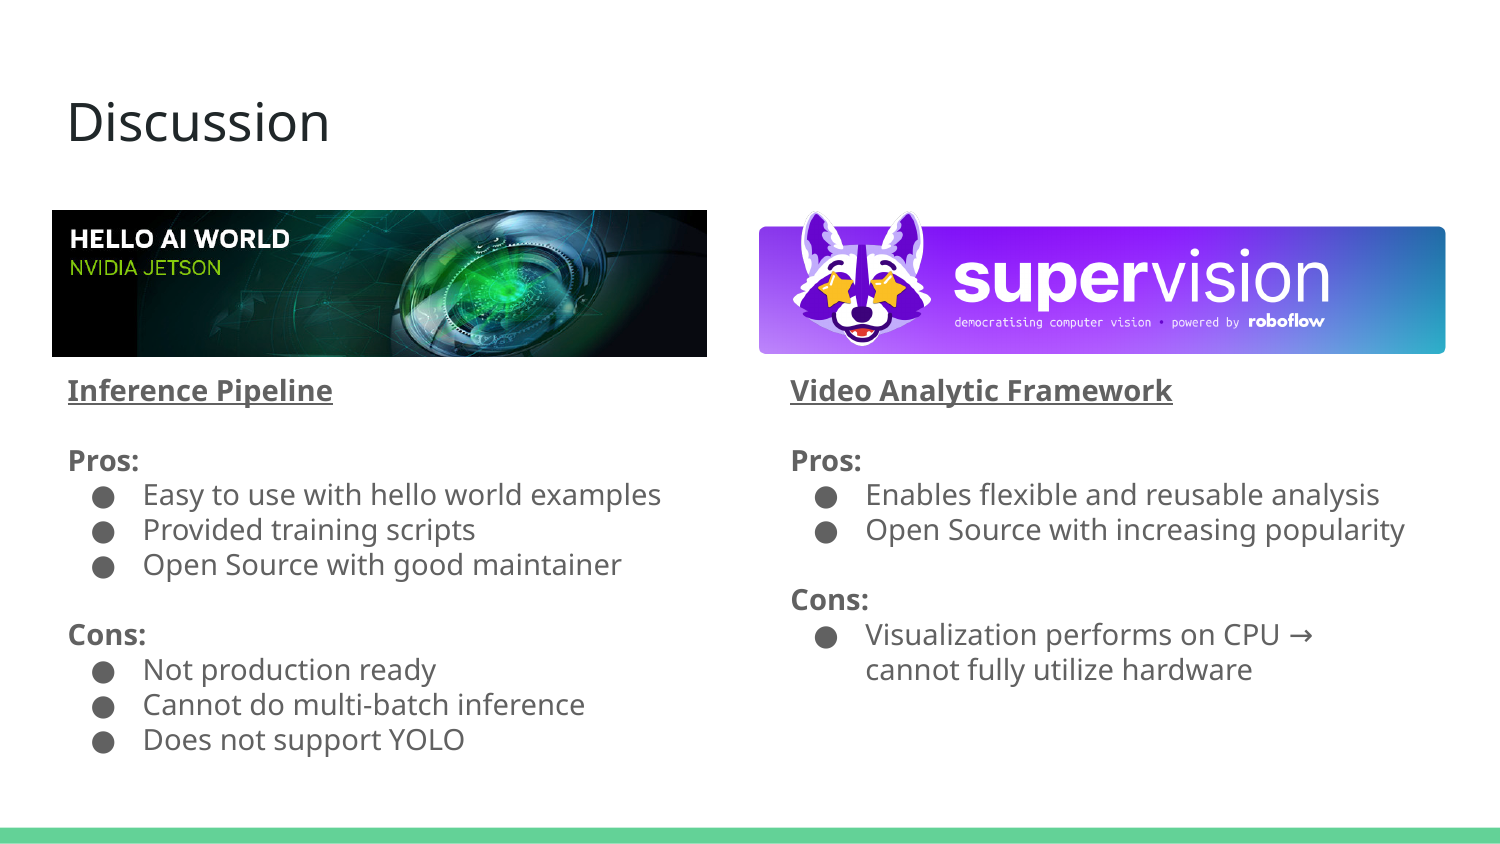

# Discussion
Inference Pipeline
Pros:
Easy to use with hello world examples
Provided training scripts
Open Source with good maintainer
Cons:
Not production ready
Cannot do multi-batch inference
Does not support YOLO
Video Analytic Framework
Pros:
Enables flexible and reusable analysis
Open Source with increasing popularity
Cons:
Visualization performs on CPU → cannot fully utilize hardware